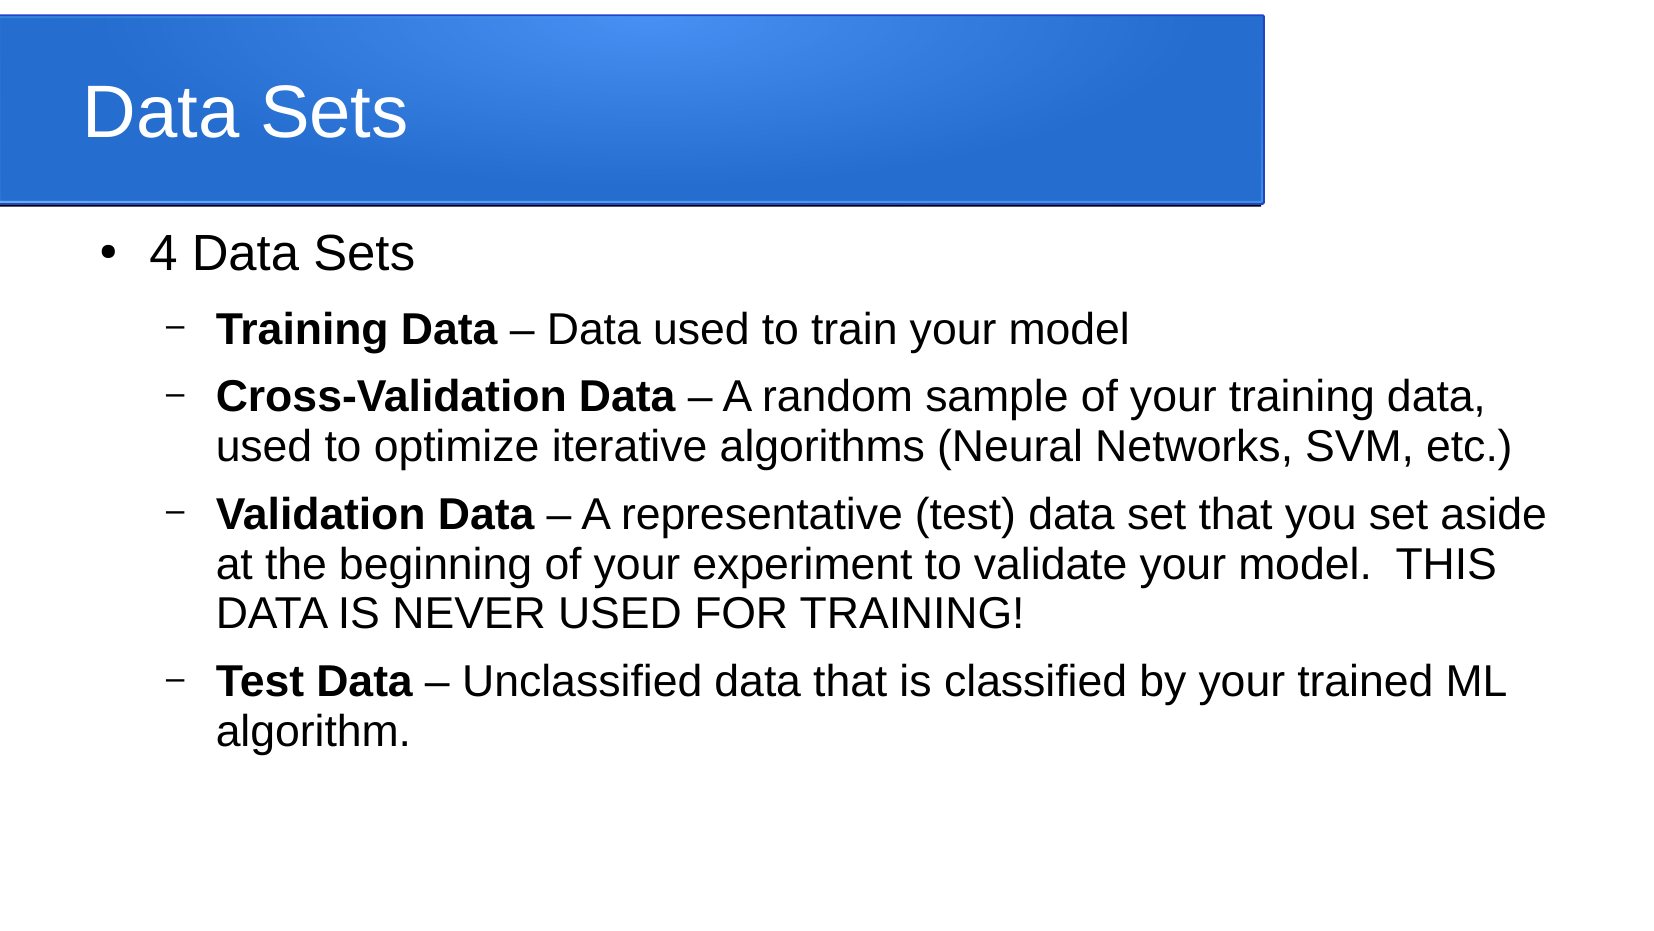

# Data Sets
4 Data Sets
Training Data – Data used to train your model
Cross-Validation Data – A random sample of your training data, used to optimize iterative algorithms (Neural Networks, SVM, etc.)
Validation Data – A representative (test) data set that you set aside at the beginning of your experiment to validate your model. THIS DATA IS NEVER USED FOR TRAINING!
Test Data – Unclassified data that is classified by your trained ML algorithm.